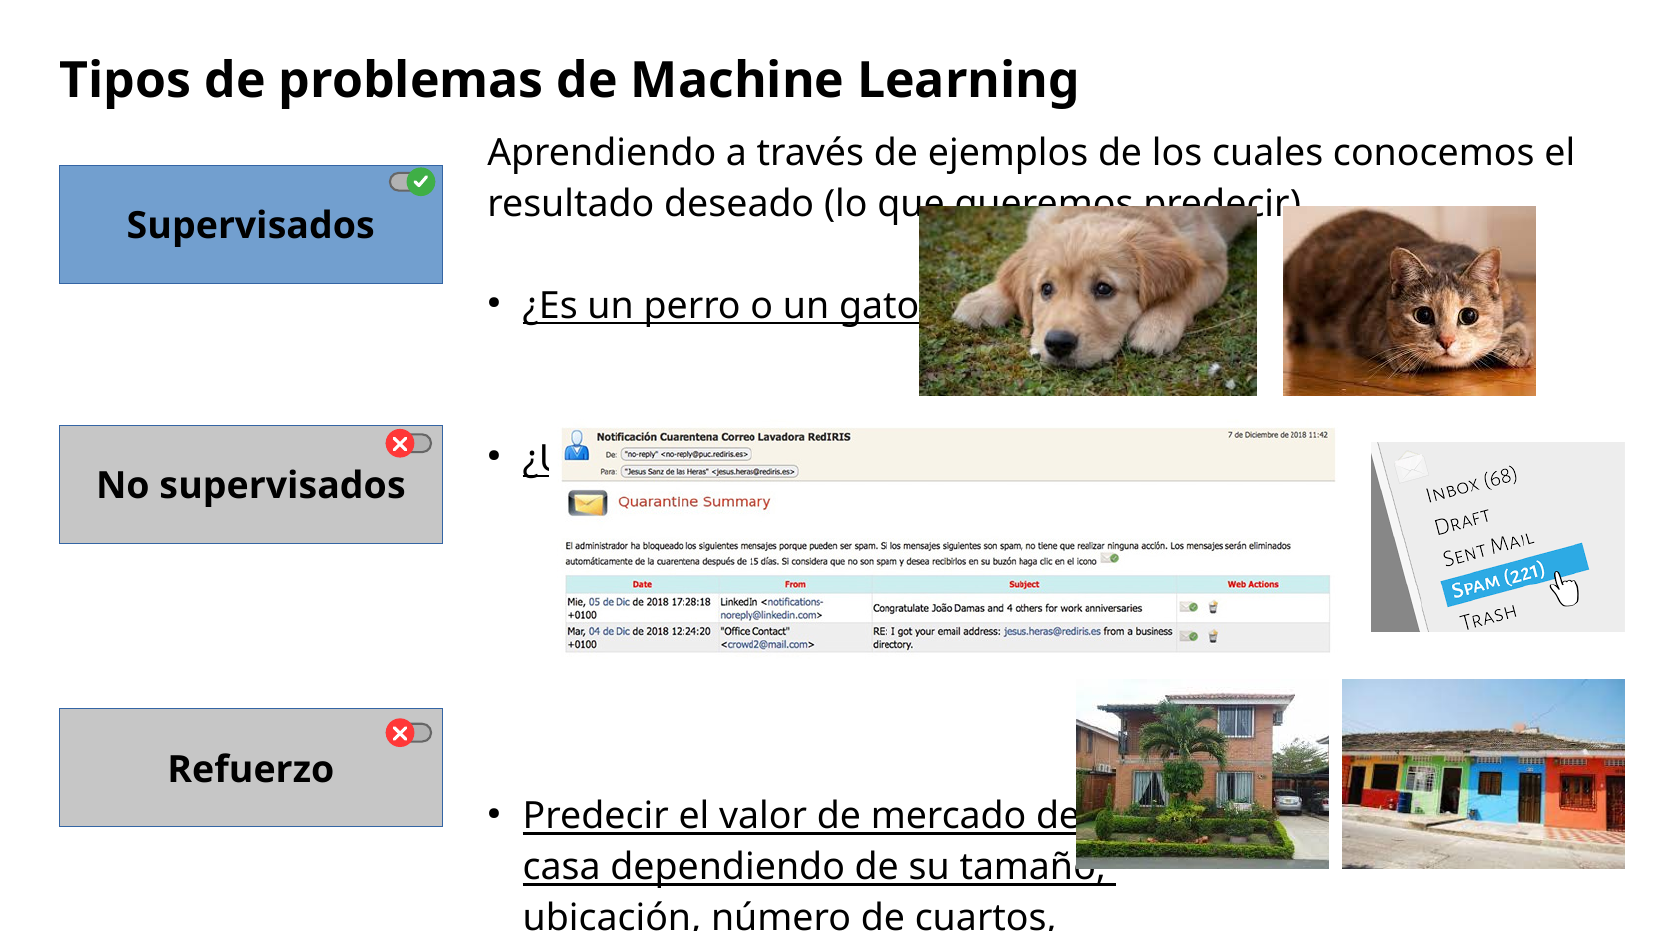

Tipos de problemas de Machine Learning
Aprendiendo a través de ejemplos de los cuales conocemos el resultado deseado (lo que queremos predecir)
¿Es un perro o un gato?
¿Un mail es spam o no lo es?
Predecir el valor de mercado de una
casa dependiendo de su tamaño,
ubicación, número de cuartos,
vecindario, etc...
Supervisados
No supervisados
Refuerzo